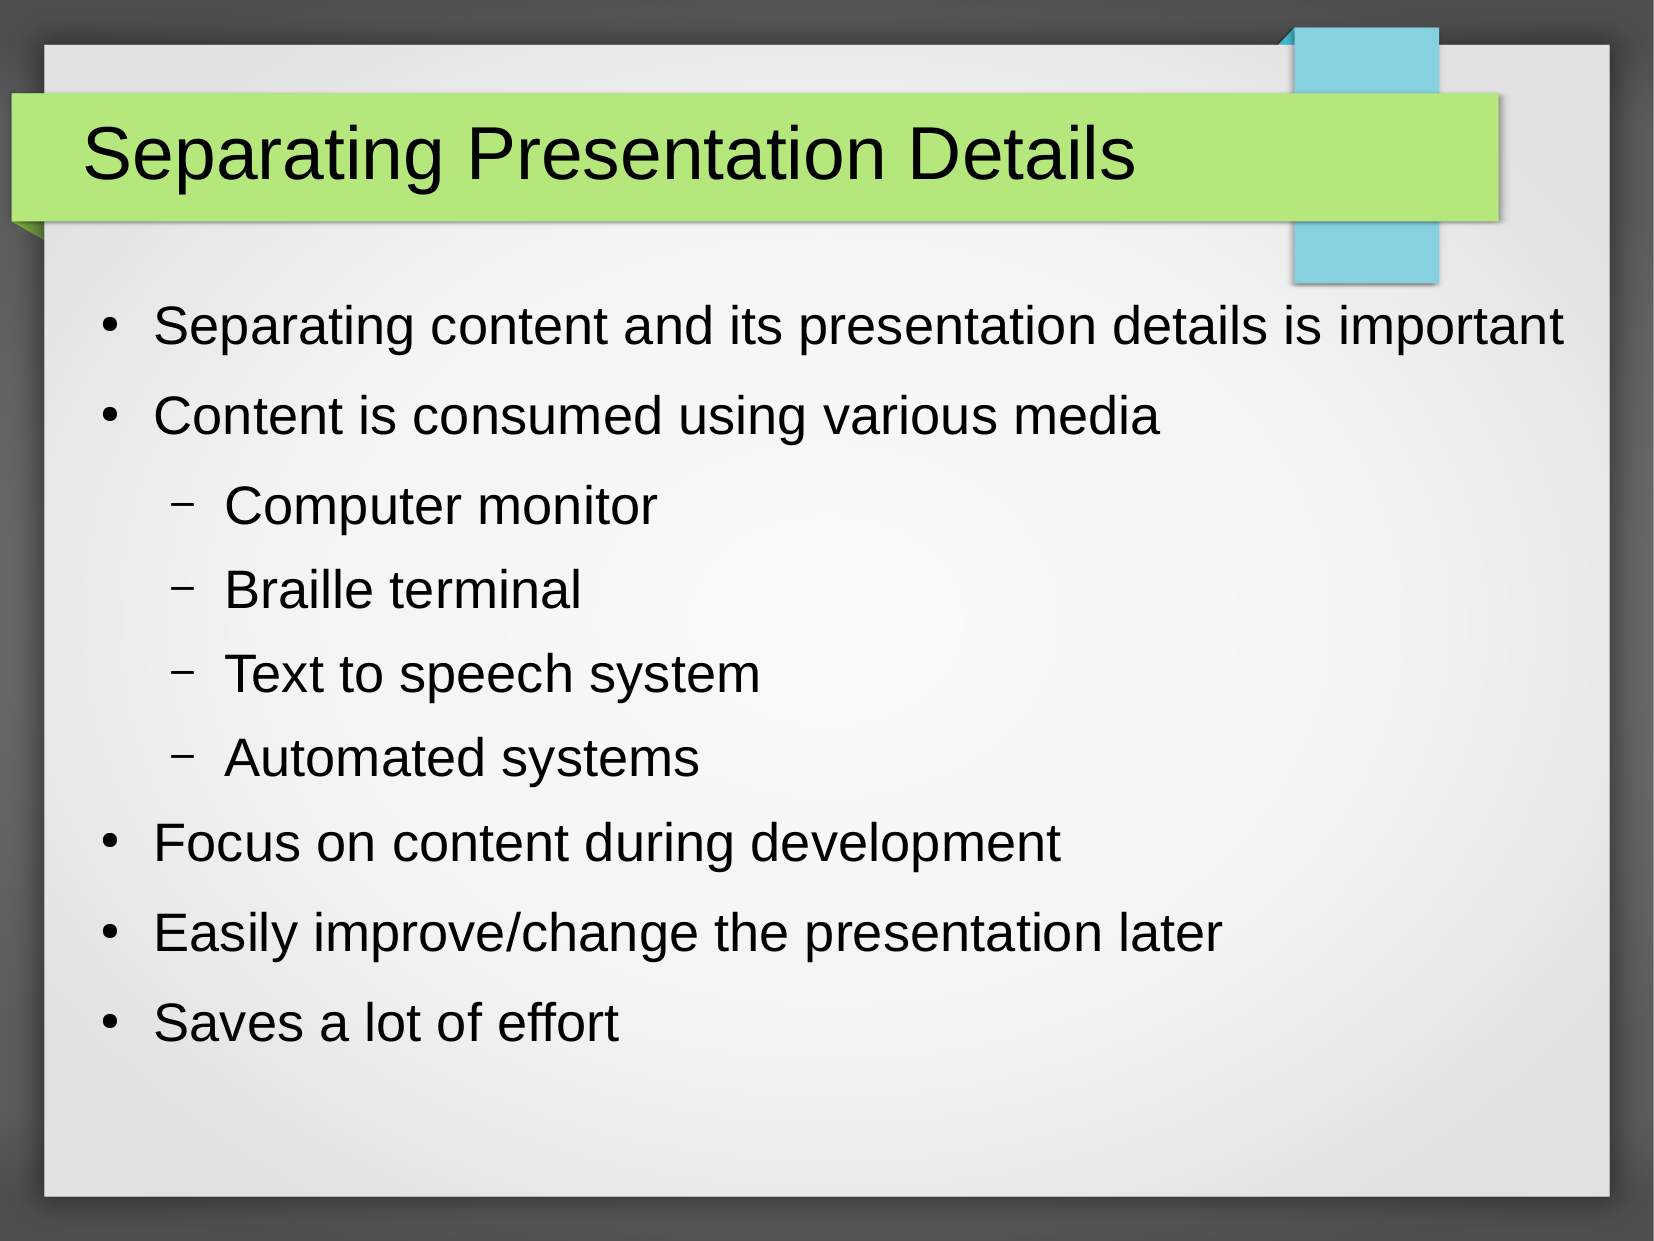

# Separating Presentation Details
Separating content and its presentation details is important
Content is consumed using various media
Computer monitor
Braille terminal
Text to speech system
Automated systems
Focus on content during development
Easily improve/change the presentation later
Saves a lot of effort